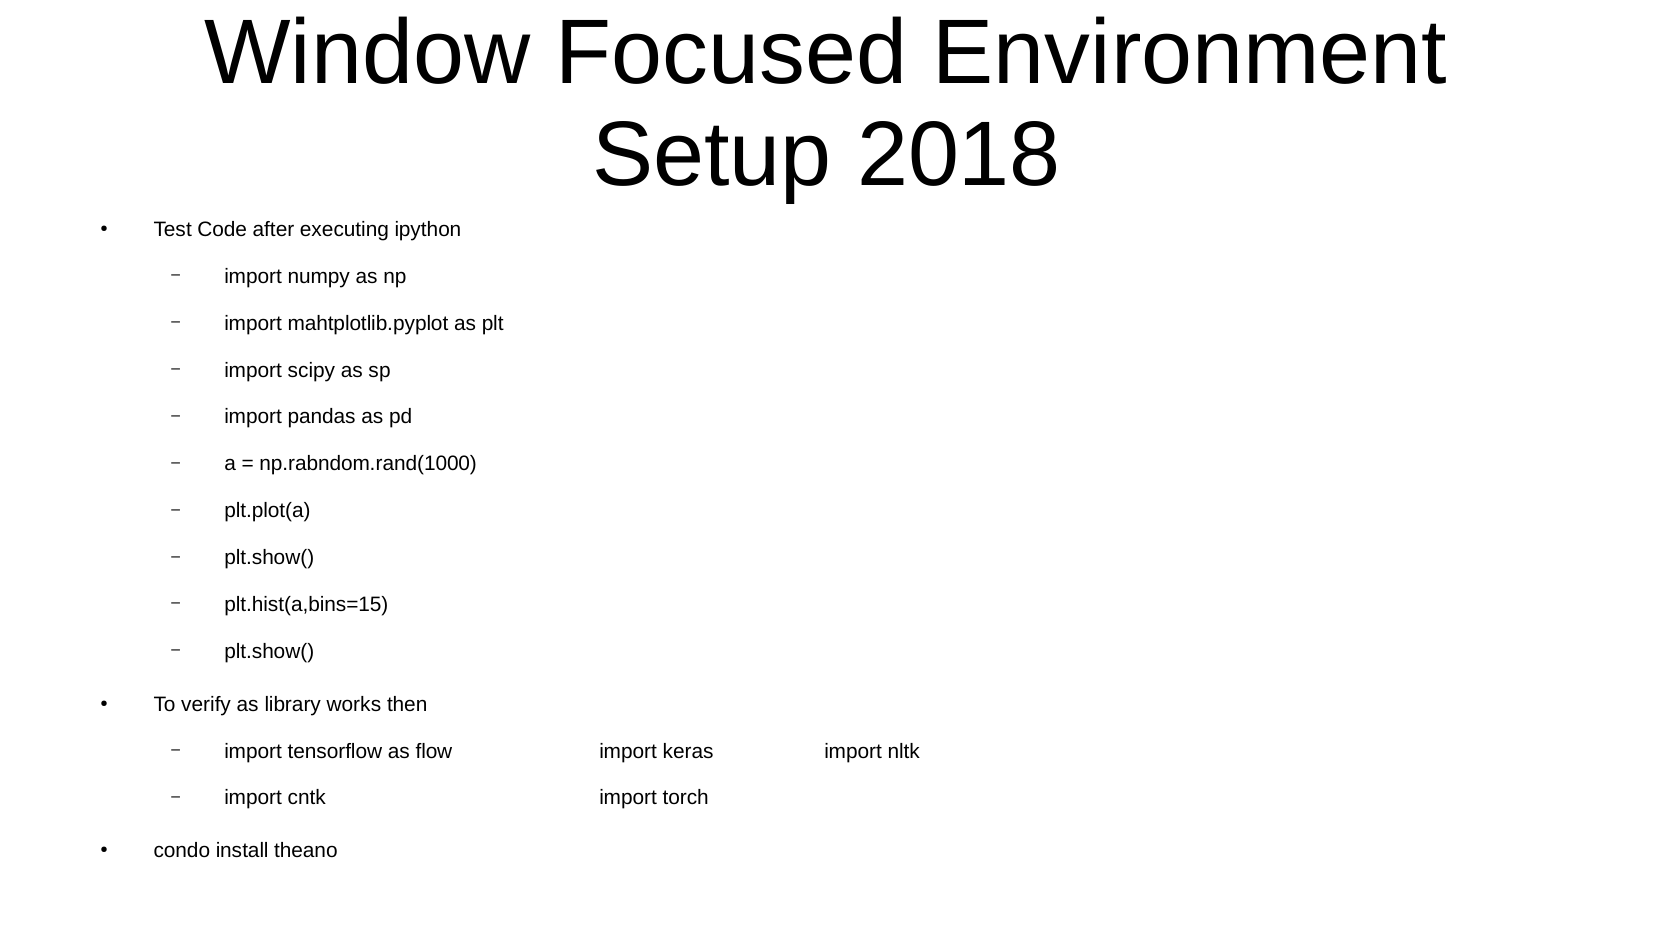

# Window Focused Environment Setup 2018
Test Code after executing ipython
import numpy as np
import mahtplotlib.pyplot as plt
import scipy as sp
import pandas as pd
a = np.rabndom.rand(1000)
plt.plot(a)
plt.show()
plt.hist(a,bins=15)
plt.show()
To verify as library works then
import tensorflow as flow		import keras 		import nltk
import cntk				import torch
condo install theano